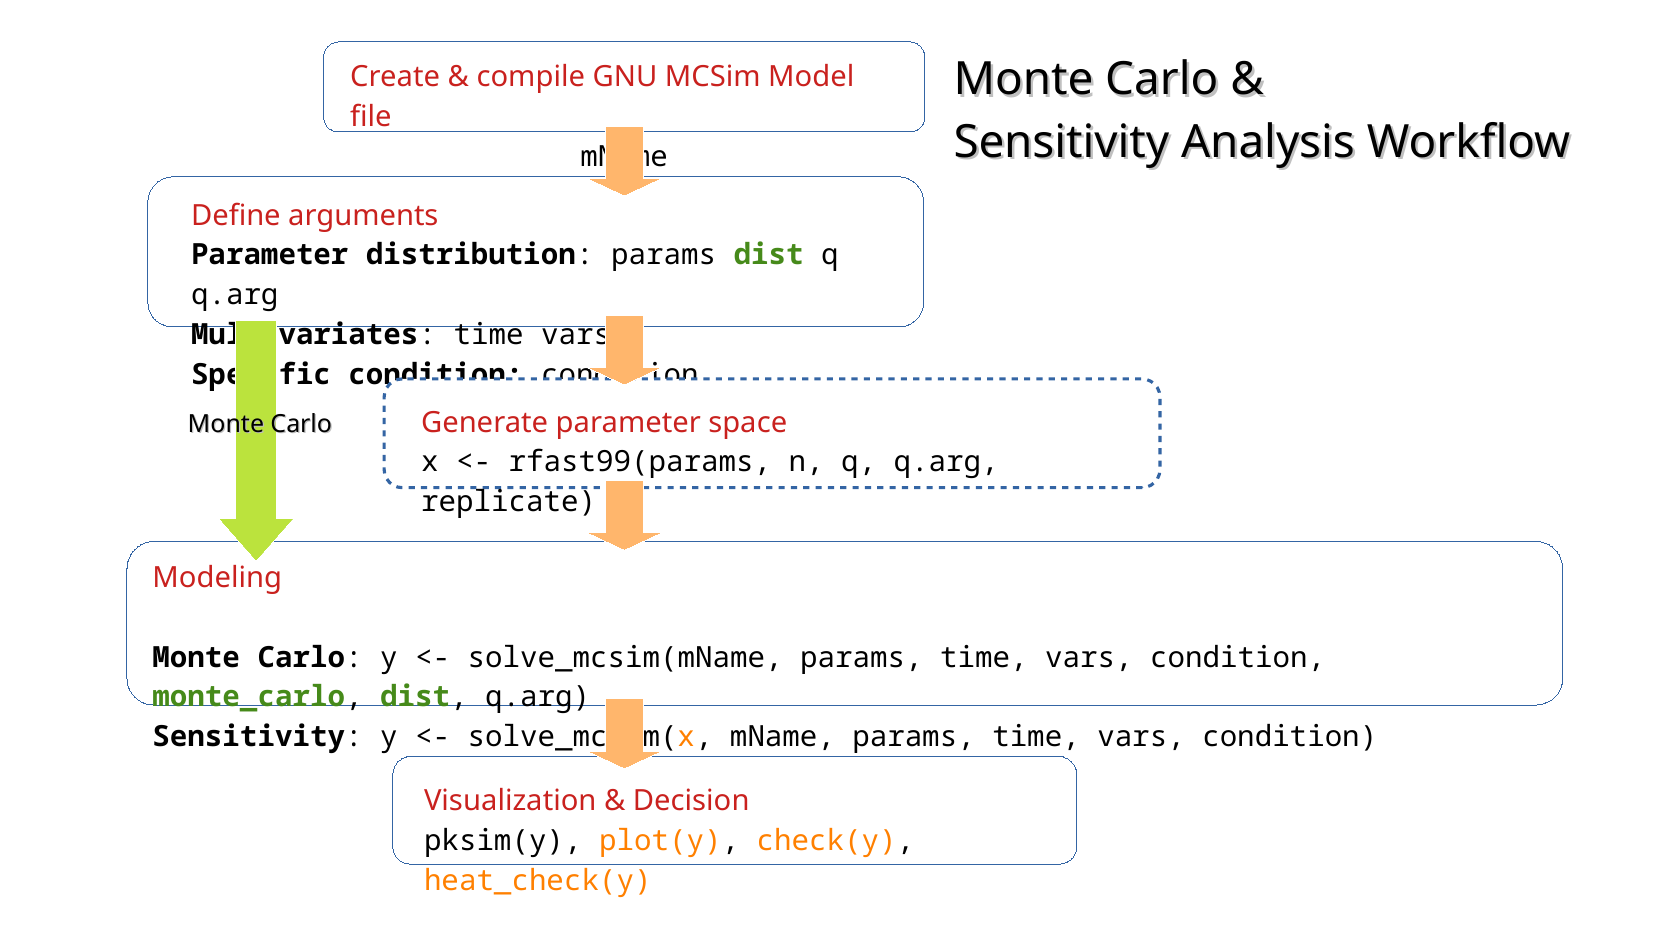

# Monte Carlo & Sensitivity Analysis Workflow
Create & compile GNU MCSim Model file
mName
Define arguments
Parameter distribution: params dist q q.arg
Multivariates: time vars
Specific condition: condition
Generate parameter space
x <- rfast99(params, n, q, q.arg, replicate)
Monte Carlo
Modeling
Monte Carlo: y <- solve_mcsim(mName, params, time, vars, condition, monte_carlo, dist, q.arg)
Sensitivity: y <- solve_mcsim(x, mName, params, time, vars, condition)
Visualization & Decision
pksim(y), plot(y), check(y), heat_check(y)